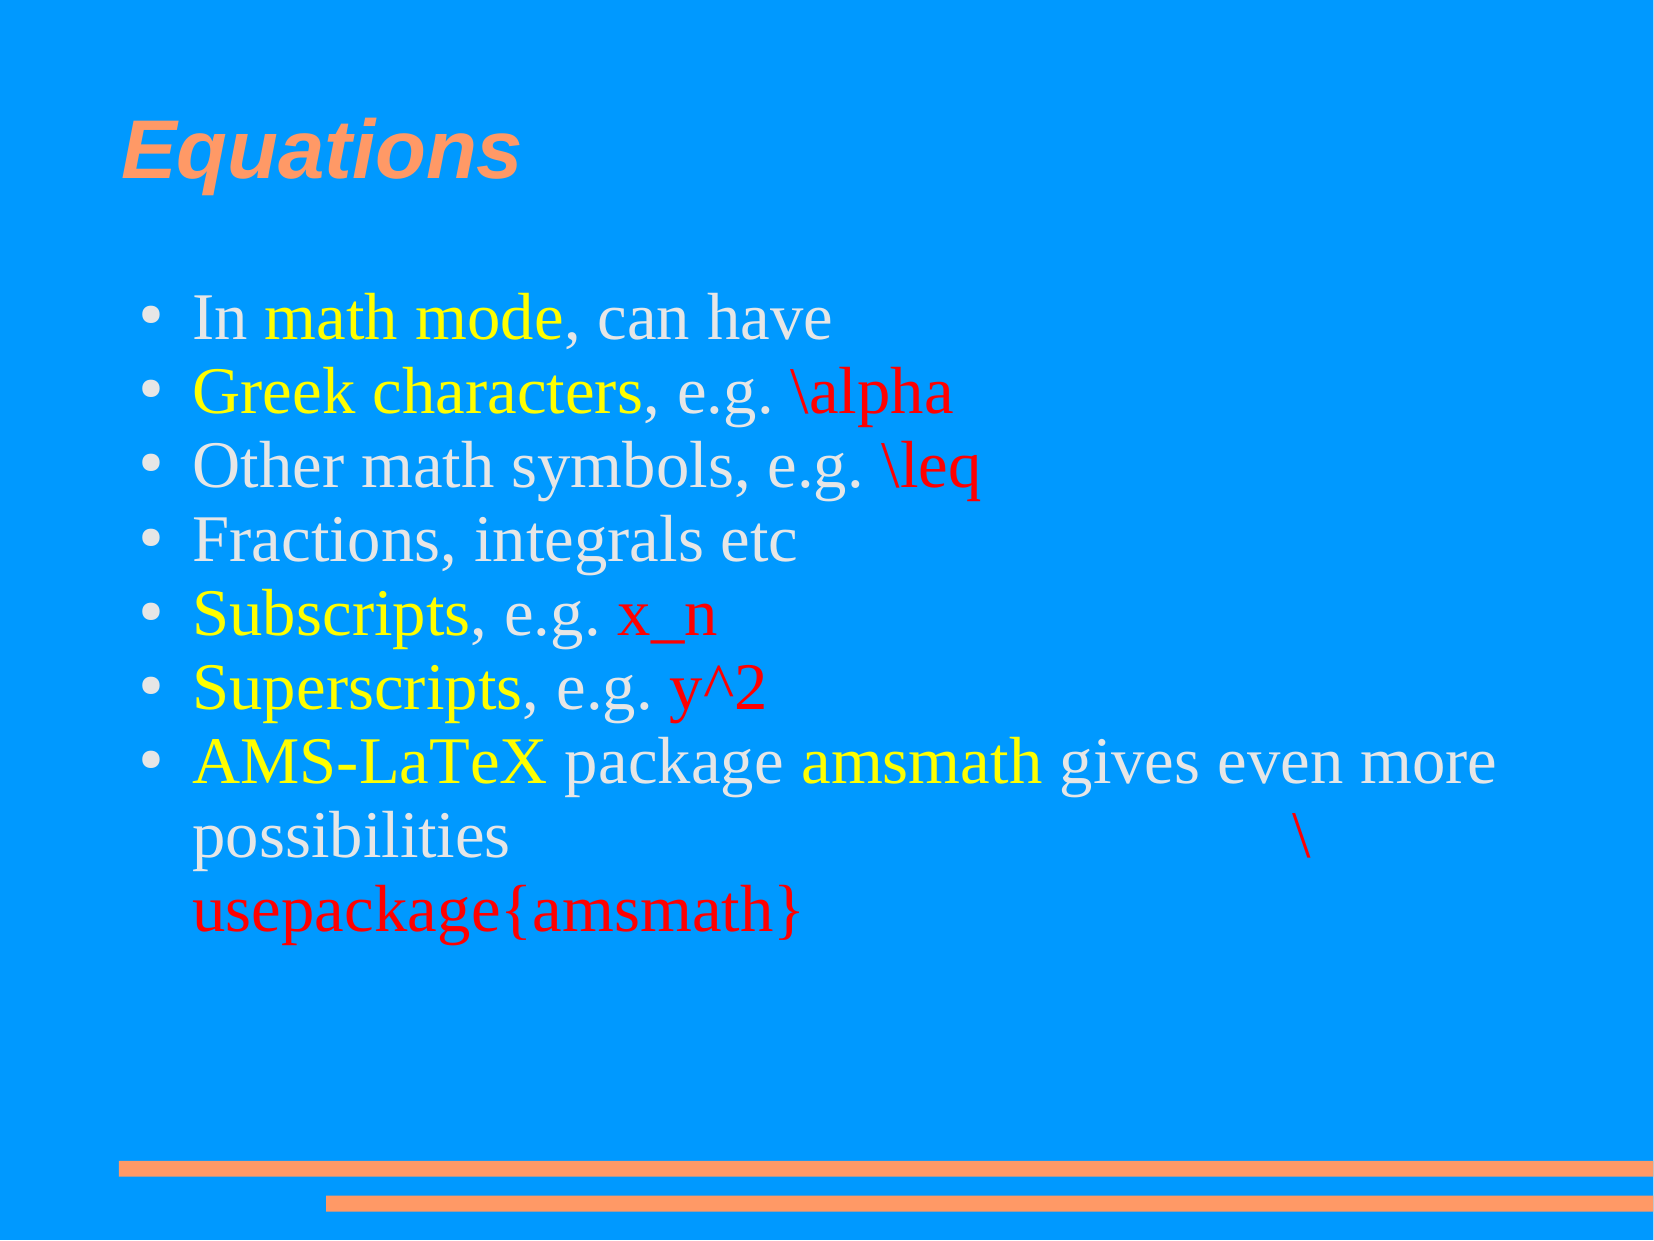

# Equations
In math mode, can have
Greek characters, e.g. \alpha
Other math symbols, e.g. \leq
Fractions, integrals etc
Subscripts, e.g. x_n
Superscripts, e.g. y^2
AMS-LaTeX package amsmath gives even more possibilities										 \usepackage{amsmath}